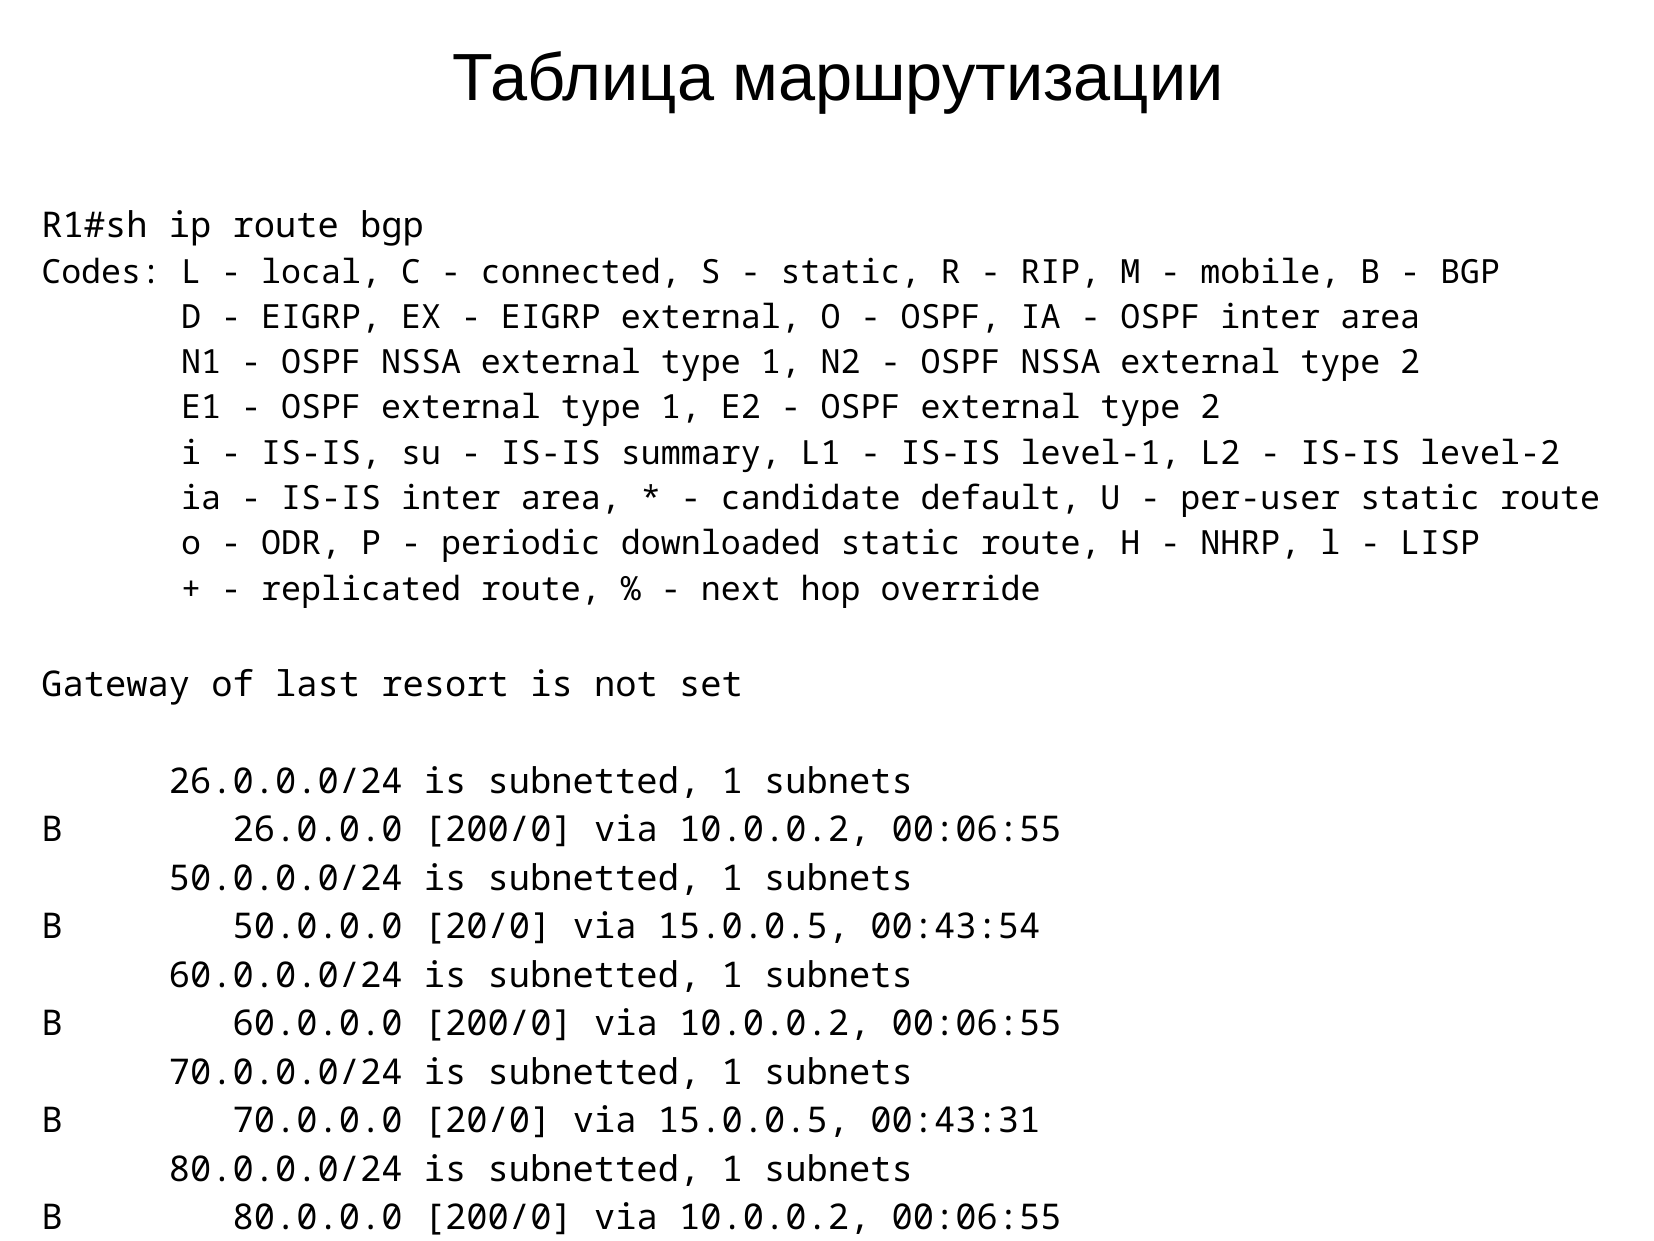

# Таблица маршрутизации
R1#sh ip route bgp
Codes: L - local, C - connected, S - static, R - RIP, M - mobile, B - BGP
 D - EIGRP, EX - EIGRP external, O - OSPF, IA - OSPF inter area
 N1 - OSPF NSSA external type 1, N2 - OSPF NSSA external type 2
 E1 - OSPF external type 1, E2 - OSPF external type 2
 i - IS-IS, su - IS-IS summary, L1 - IS-IS level-1, L2 - IS-IS level-2
 ia - IS-IS inter area, * - candidate default, U - per-user static route
 o - ODR, P - periodic downloaded static route, H - NHRP, l - LISP
 + - replicated route, % - next hop override
Gateway of last resort is not set
 26.0.0.0/24 is subnetted, 1 subnets
B 26.0.0.0 [200/0] via 10.0.0.2, 00:06:55
 50.0.0.0/24 is subnetted, 1 subnets
B 50.0.0.0 [20/0] via 15.0.0.5, 00:43:54
 60.0.0.0/24 is subnetted, 1 subnets
B 60.0.0.0 [200/0] via 10.0.0.2, 00:06:55
 70.0.0.0/24 is subnetted, 1 subnets
B 70.0.0.0 [20/0] via 15.0.0.5, 00:43:31
 80.0.0.0/24 is subnetted, 1 subnets
B 80.0.0.0 [200/0] via 10.0.0.2, 00:06:55
 90.0.0.0/24 is subnetted, 1 subnets
B 90.0.0.0 [200/0] via 10.0.0.2, 00:06:55
 100.0.0.0/24 is subnetted, 1 subnets
B 100.0.0.0 [200/0] via 10.0.0.2, 00:06:55